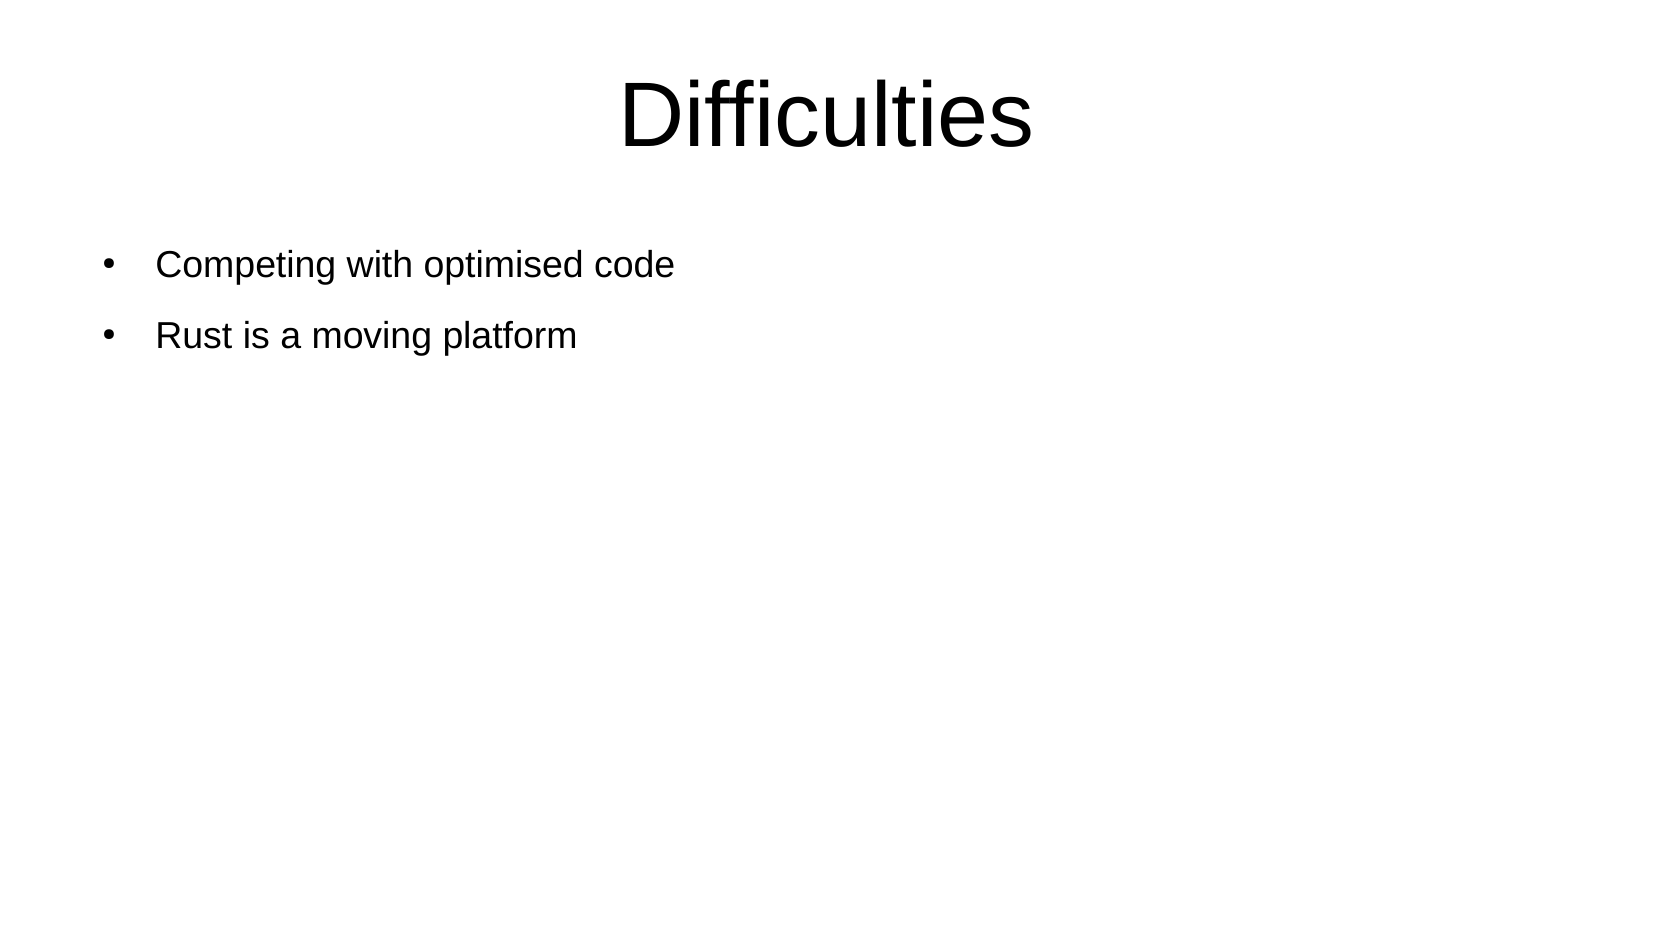

# Difficulties
Competing with optimised code
Rust is a moving platform